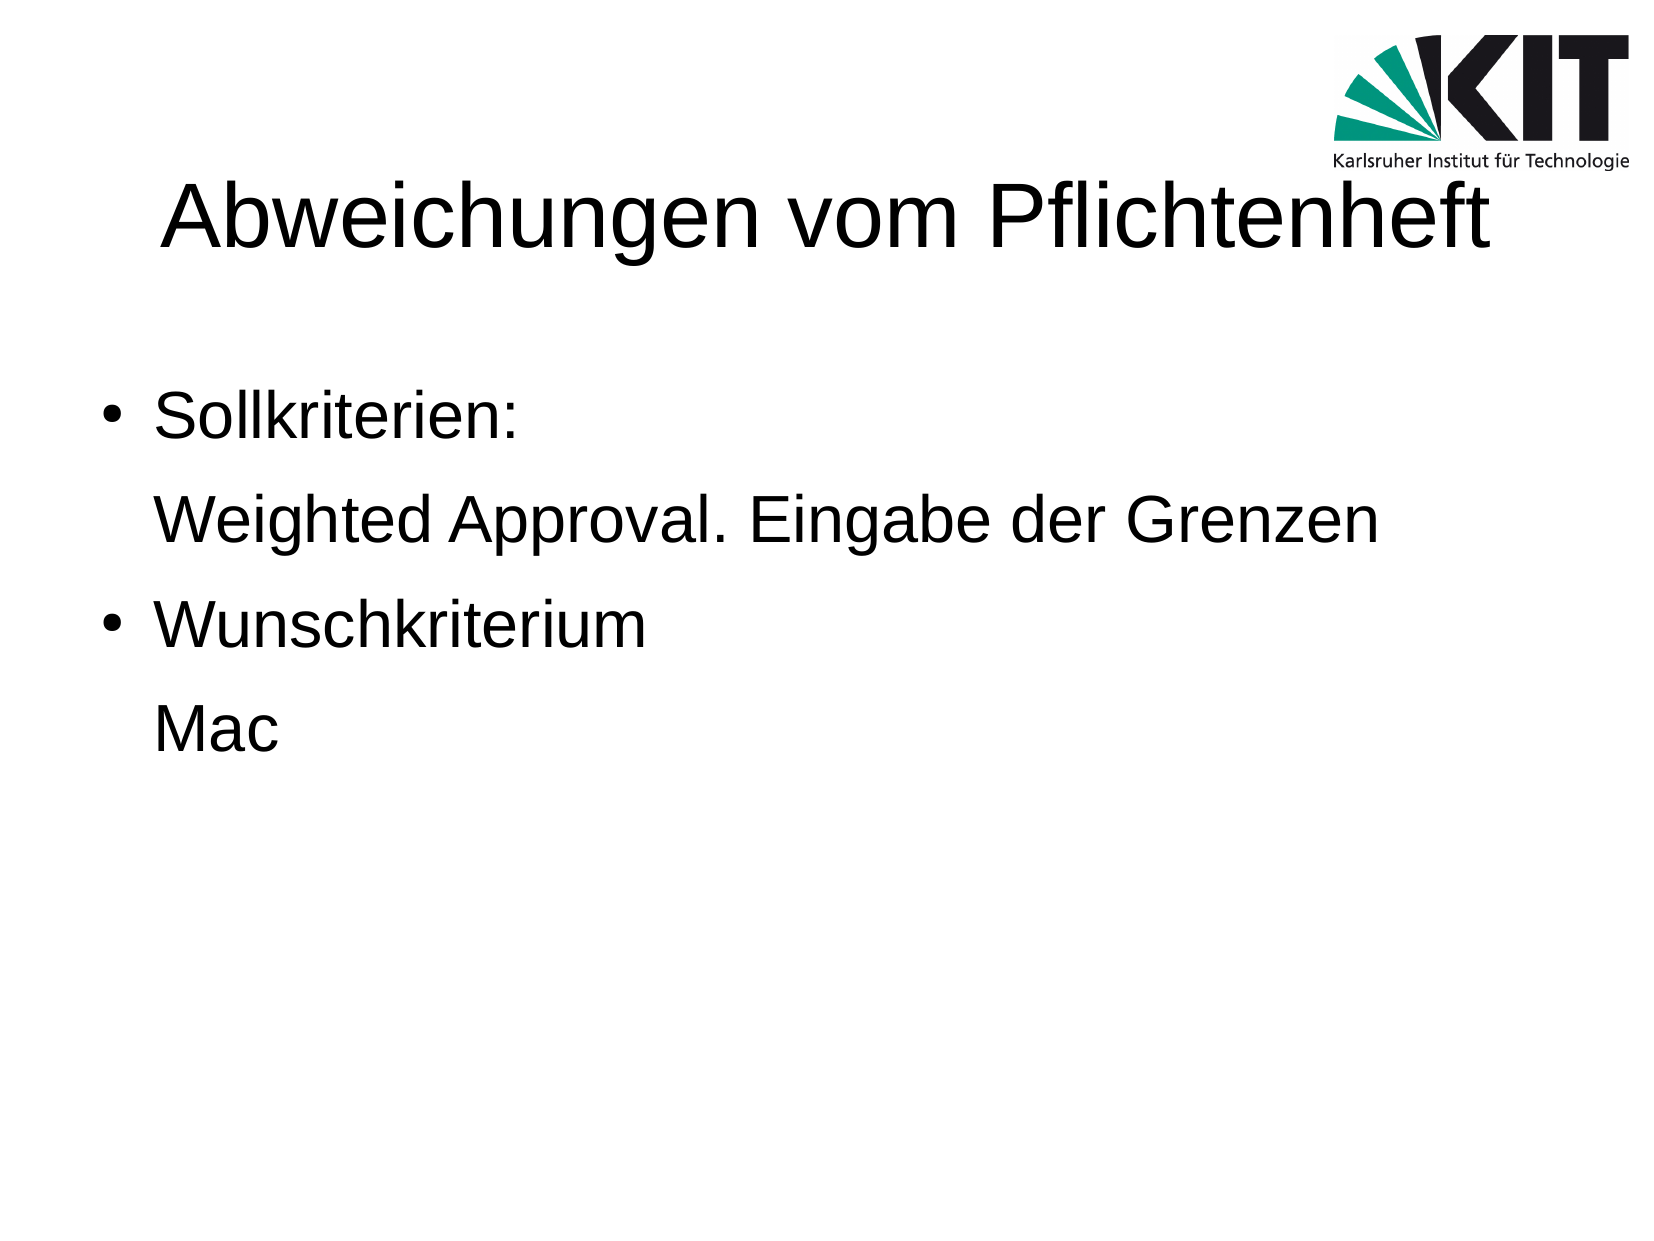

# Abweichungen vom Pflichtenheft
Sollkriterien:
Weighted Approval. Eingabe der Grenzen
Wunschkriterium
Mac